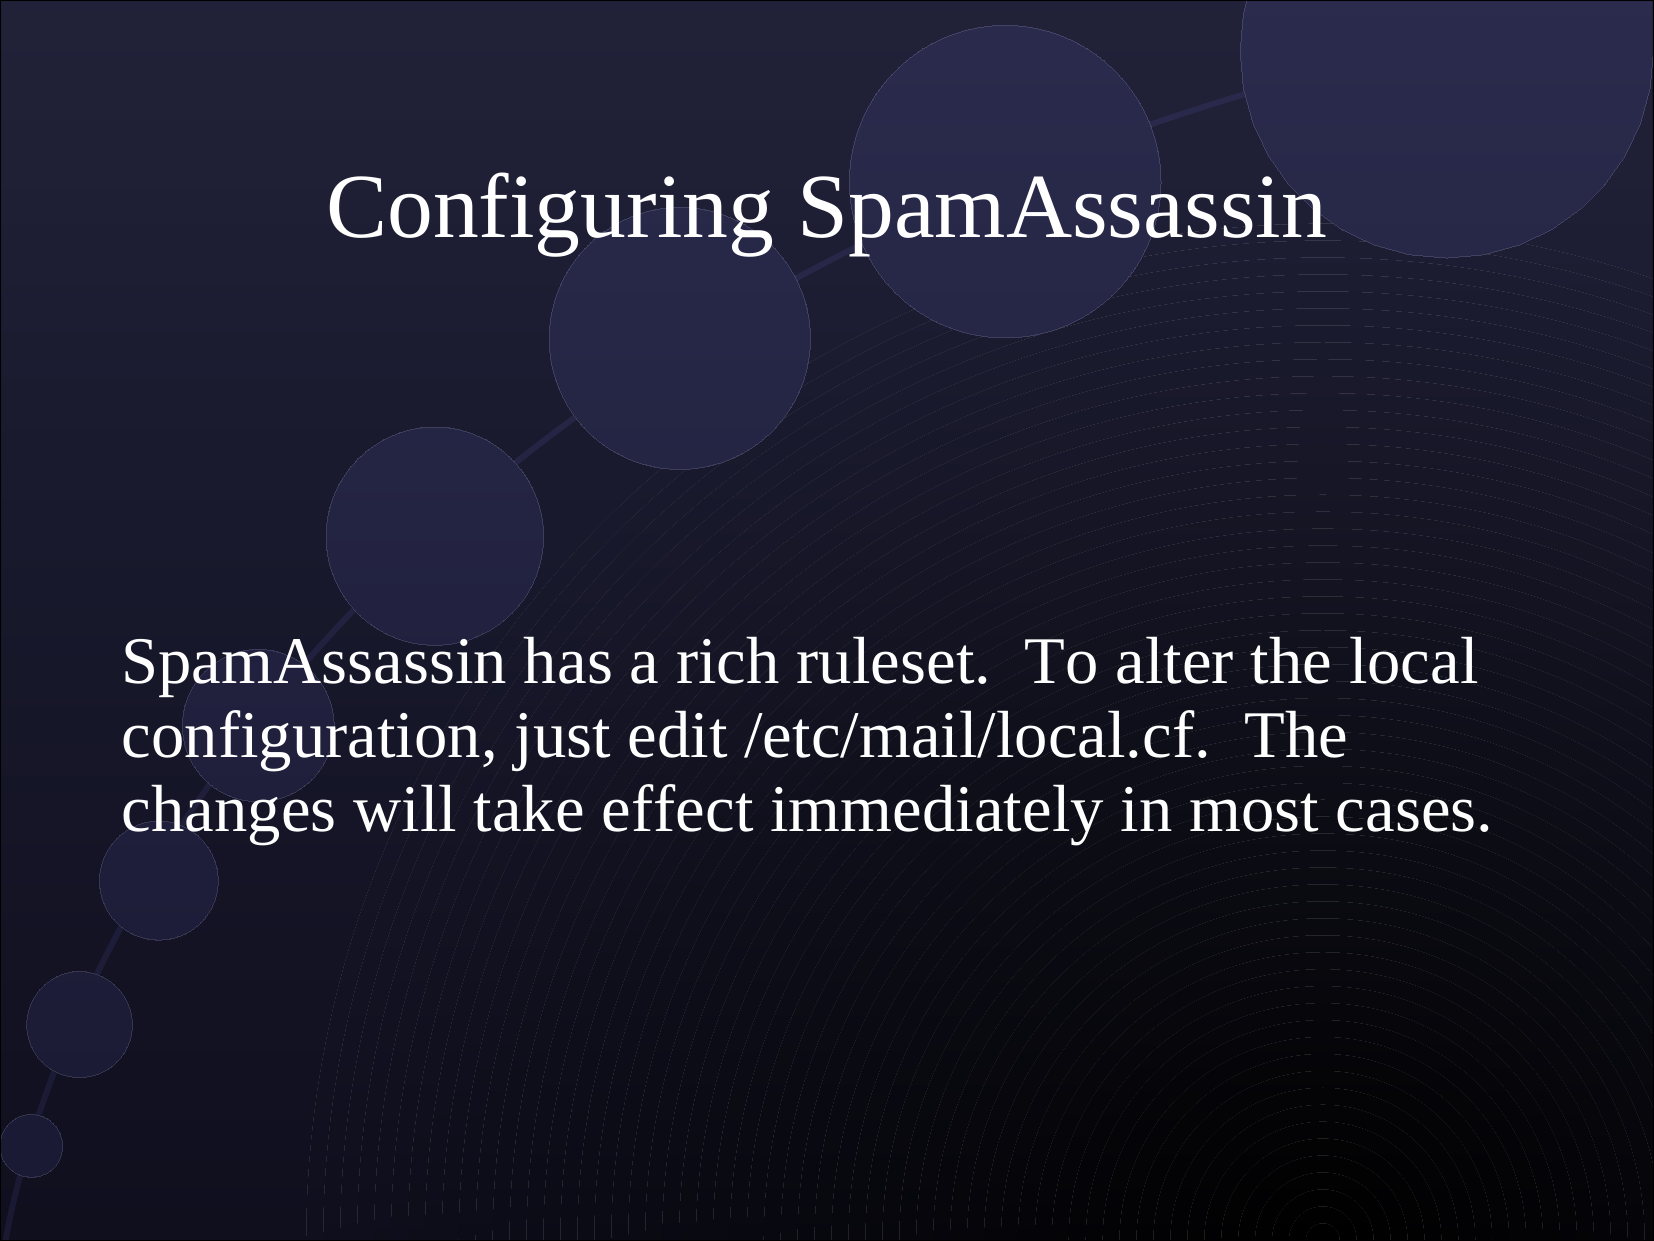

# Configuring SpamAssassin
SpamAssassin has a rich ruleset. To alter the local configuration, just edit /etc/mail/local.cf. The changes will take effect immediately in most cases.